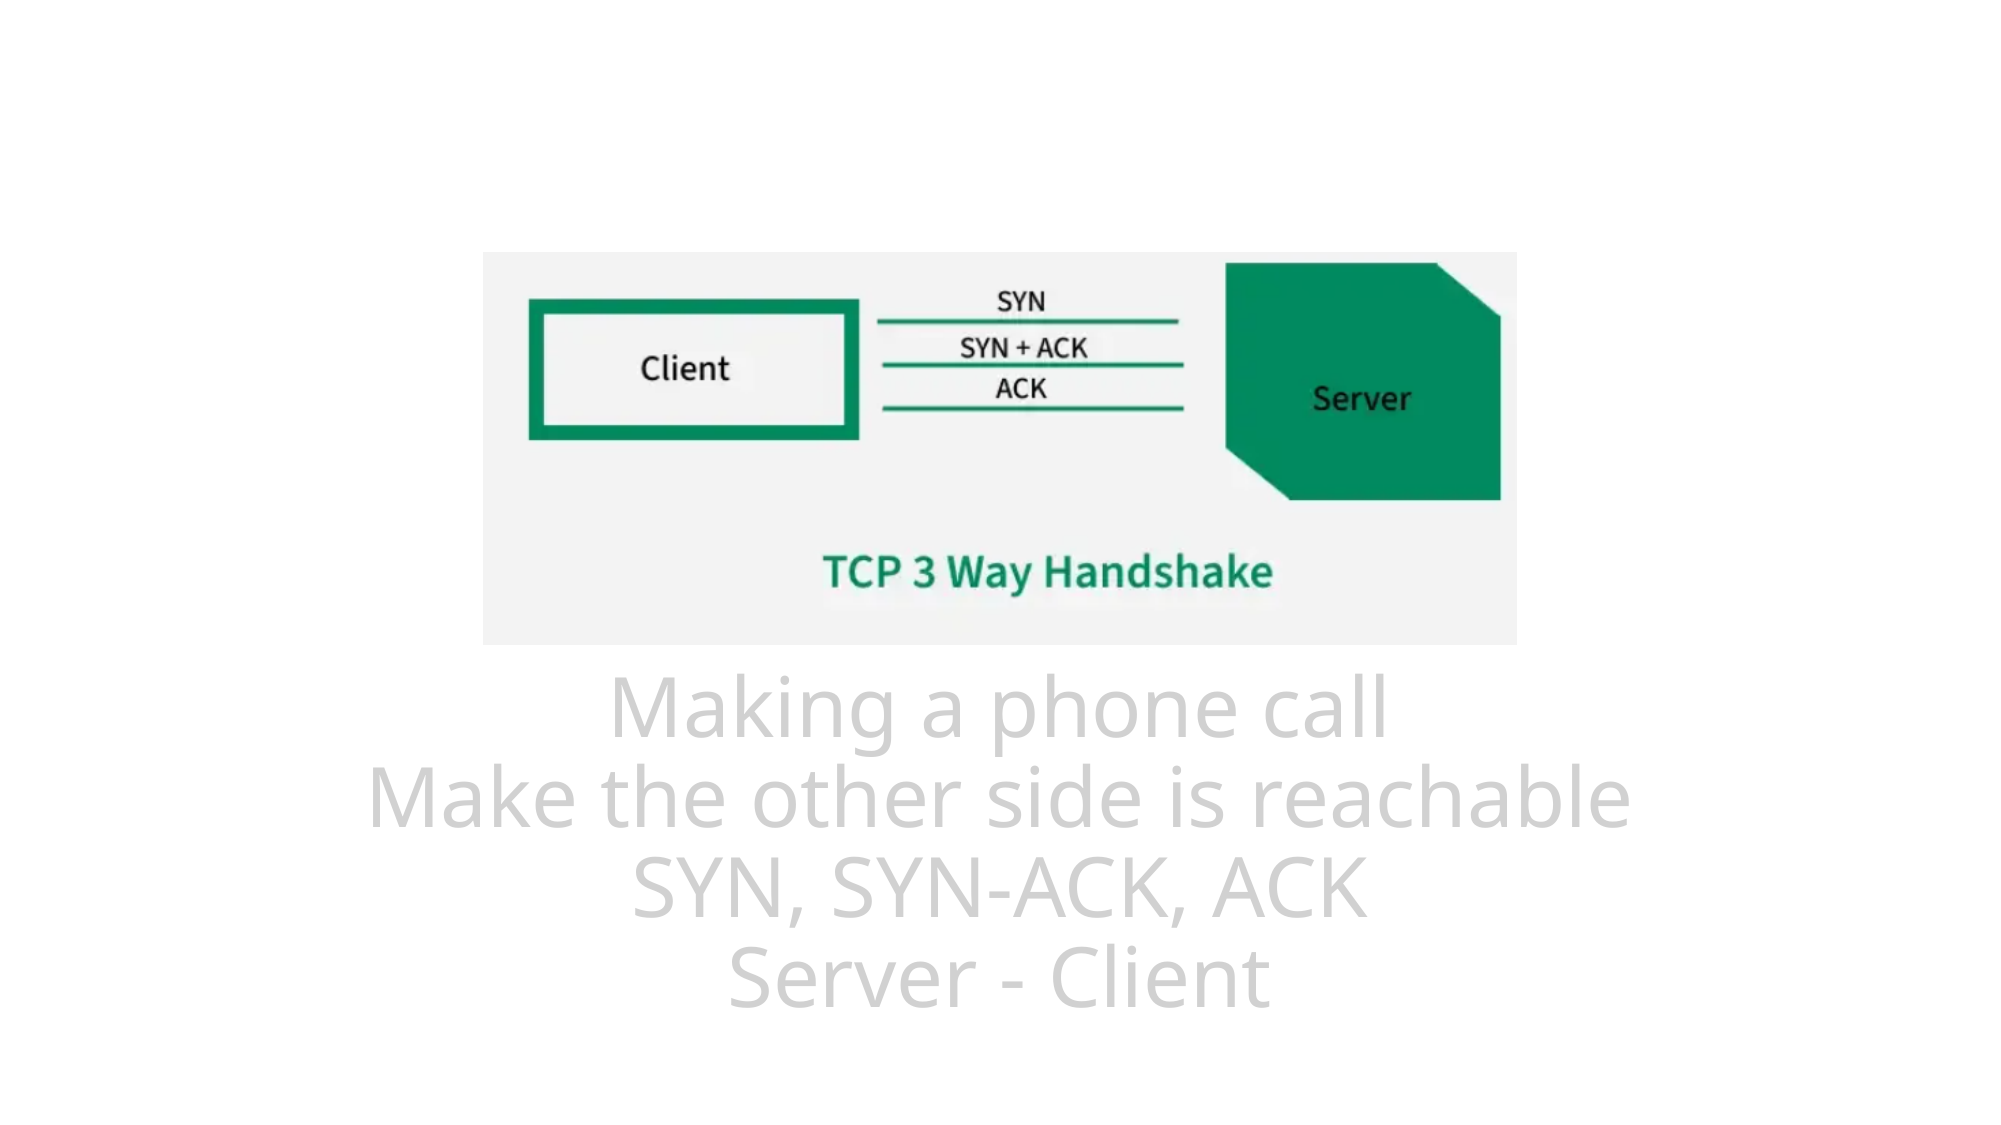

Connection Establishment
Making a phone call
Make the other side is reachable
SYN, SYN-ACK, ACK
Server - Client